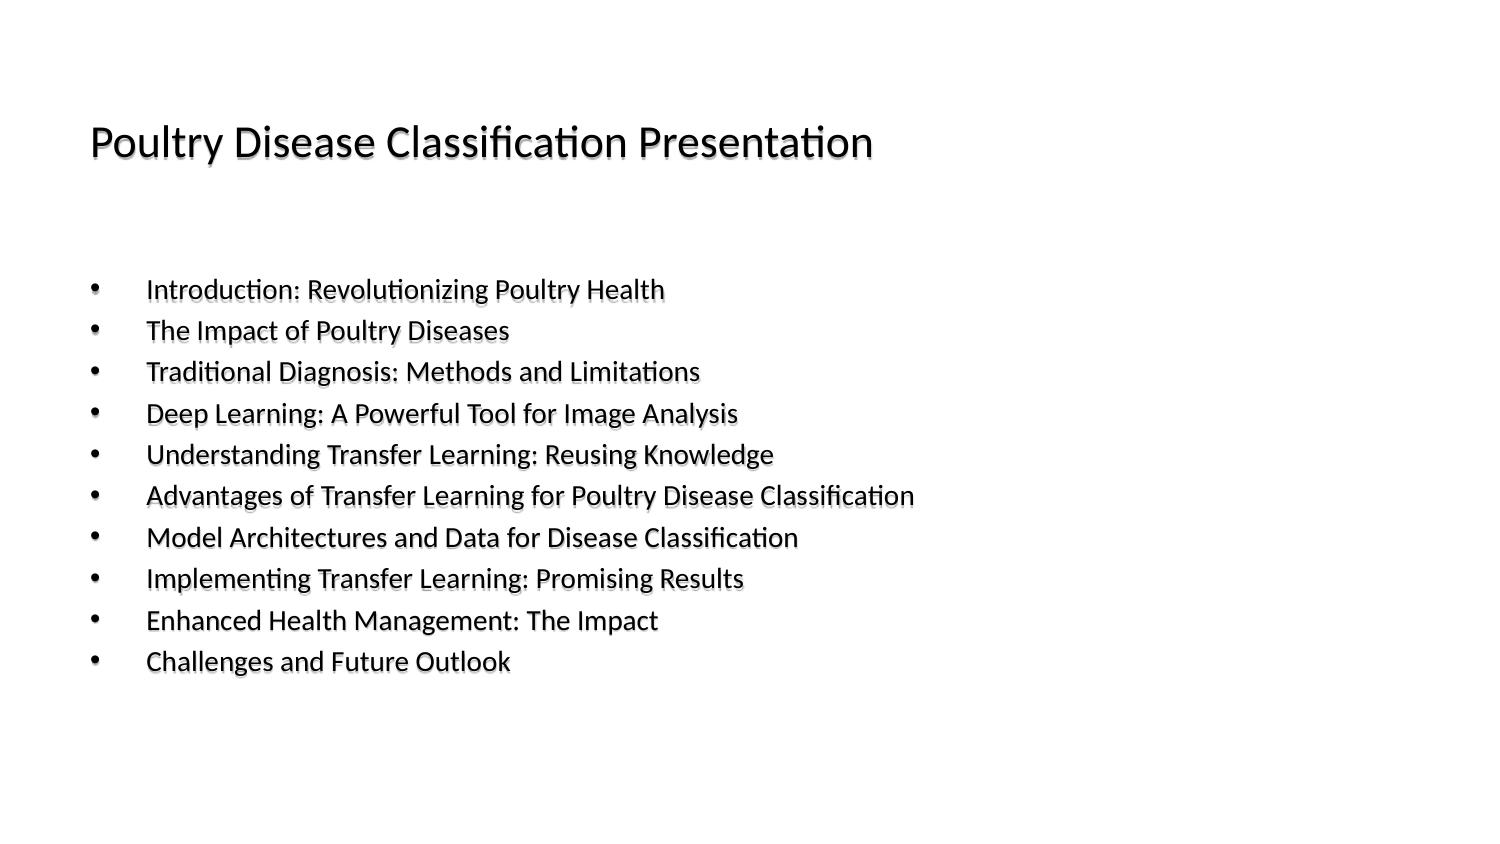

# Poultry Disease Classification Presentation
Introduction: Revolutionizing Poultry Health
The Impact of Poultry Diseases
Traditional Diagnosis: Methods and Limitations
Deep Learning: A Powerful Tool for Image Analysis
Understanding Transfer Learning: Reusing Knowledge
Advantages of Transfer Learning for Poultry Disease Classification
Model Architectures and Data for Disease Classification
Implementing Transfer Learning: Promising Results
Enhanced Health Management: The Impact
Challenges and Future Outlook